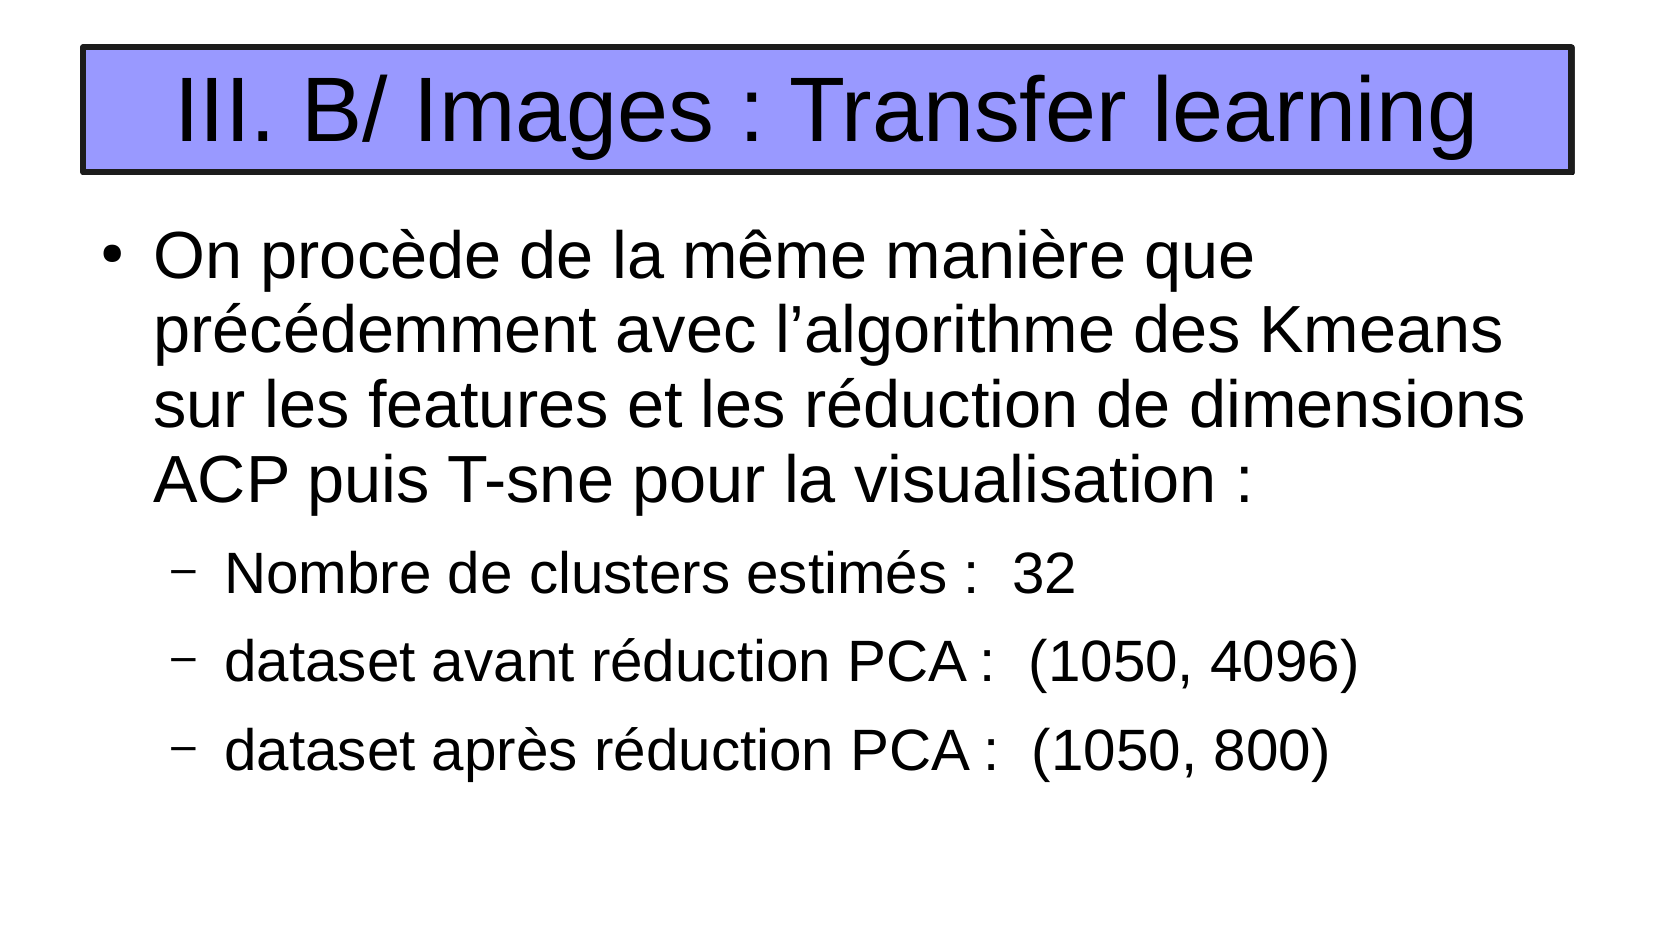

III. B/ Images : Transfer learning
# On procède de la même manière que précédemment avec l’algorithme des Kmeans sur les features et les réduction de dimensions ACP puis T-sne pour la visualisation :
Nombre de clusters estimés : 32
dataset avant réduction PCA : (1050, 4096)
dataset après réduction PCA : (1050, 800)